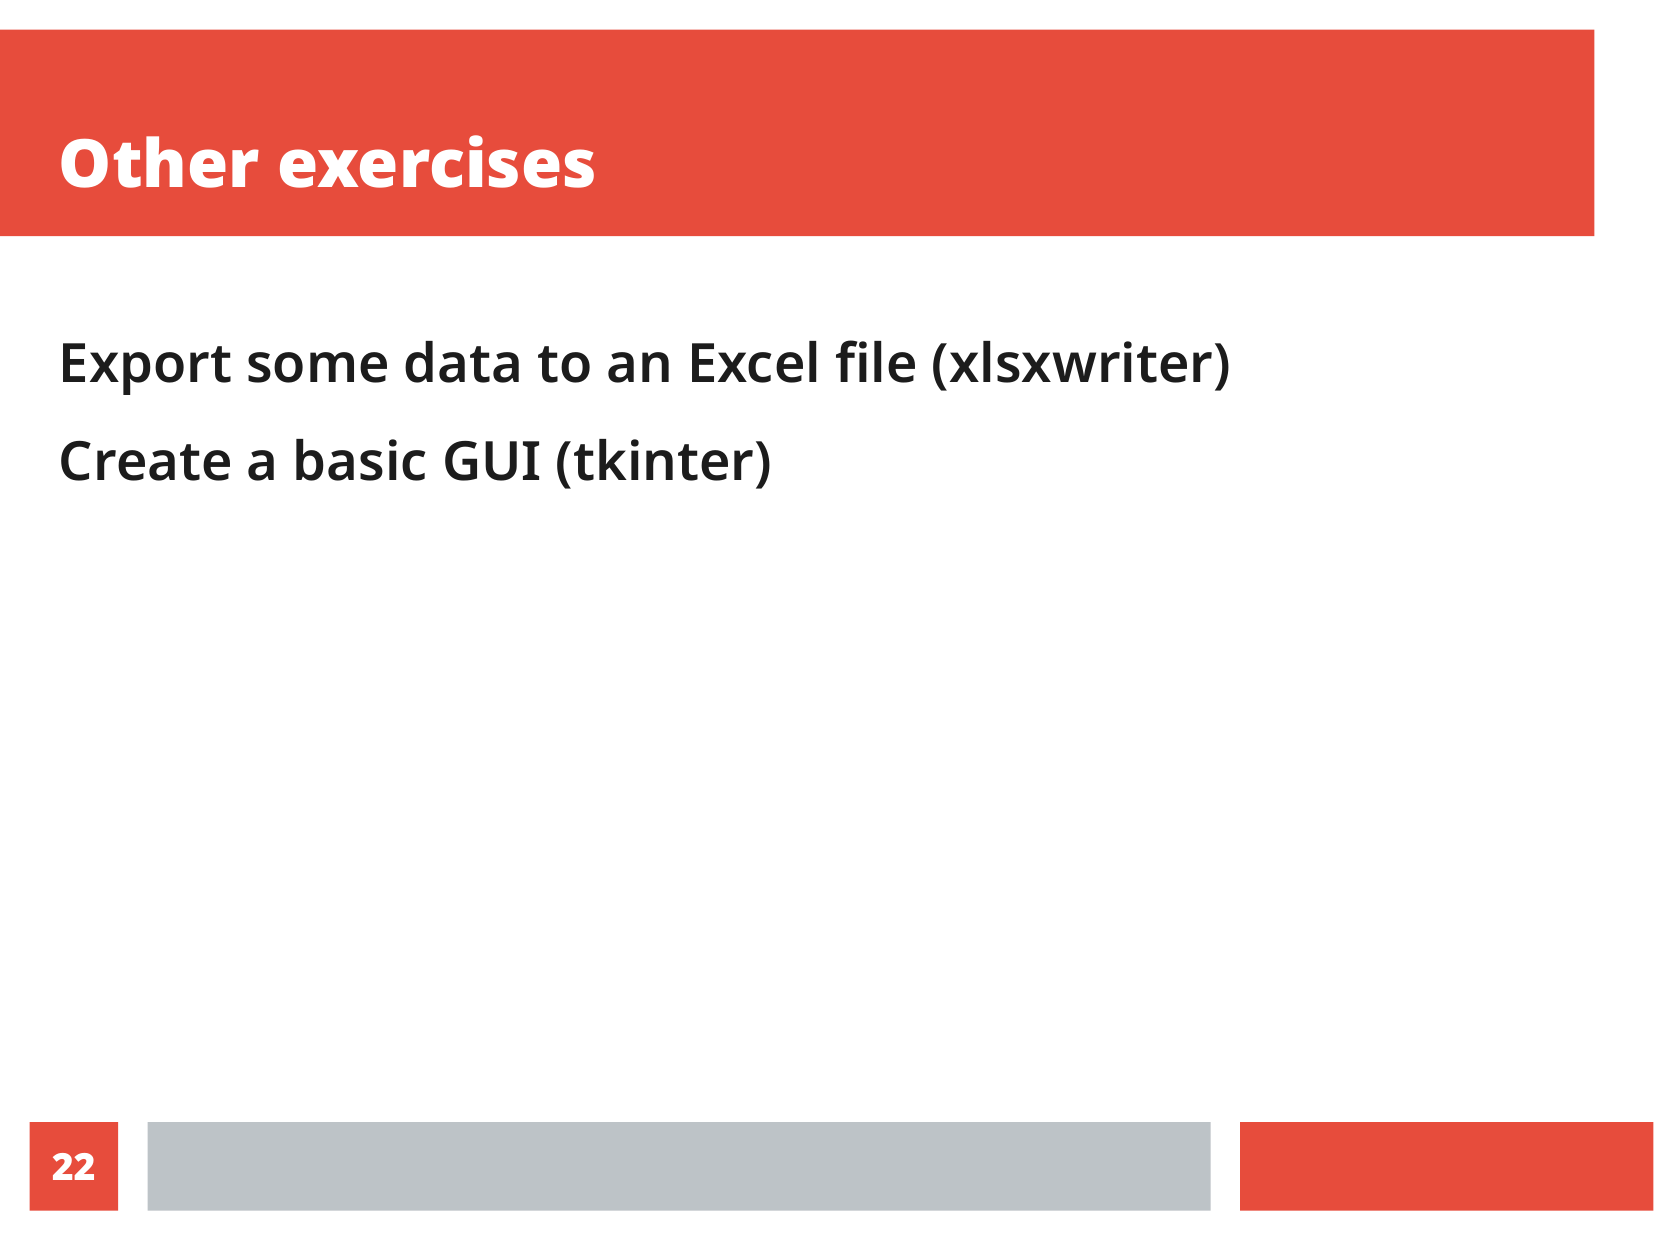

# Other exercises
Export some data to an Excel file (xlsxwriter)
Create a basic GUI (tkinter)
22